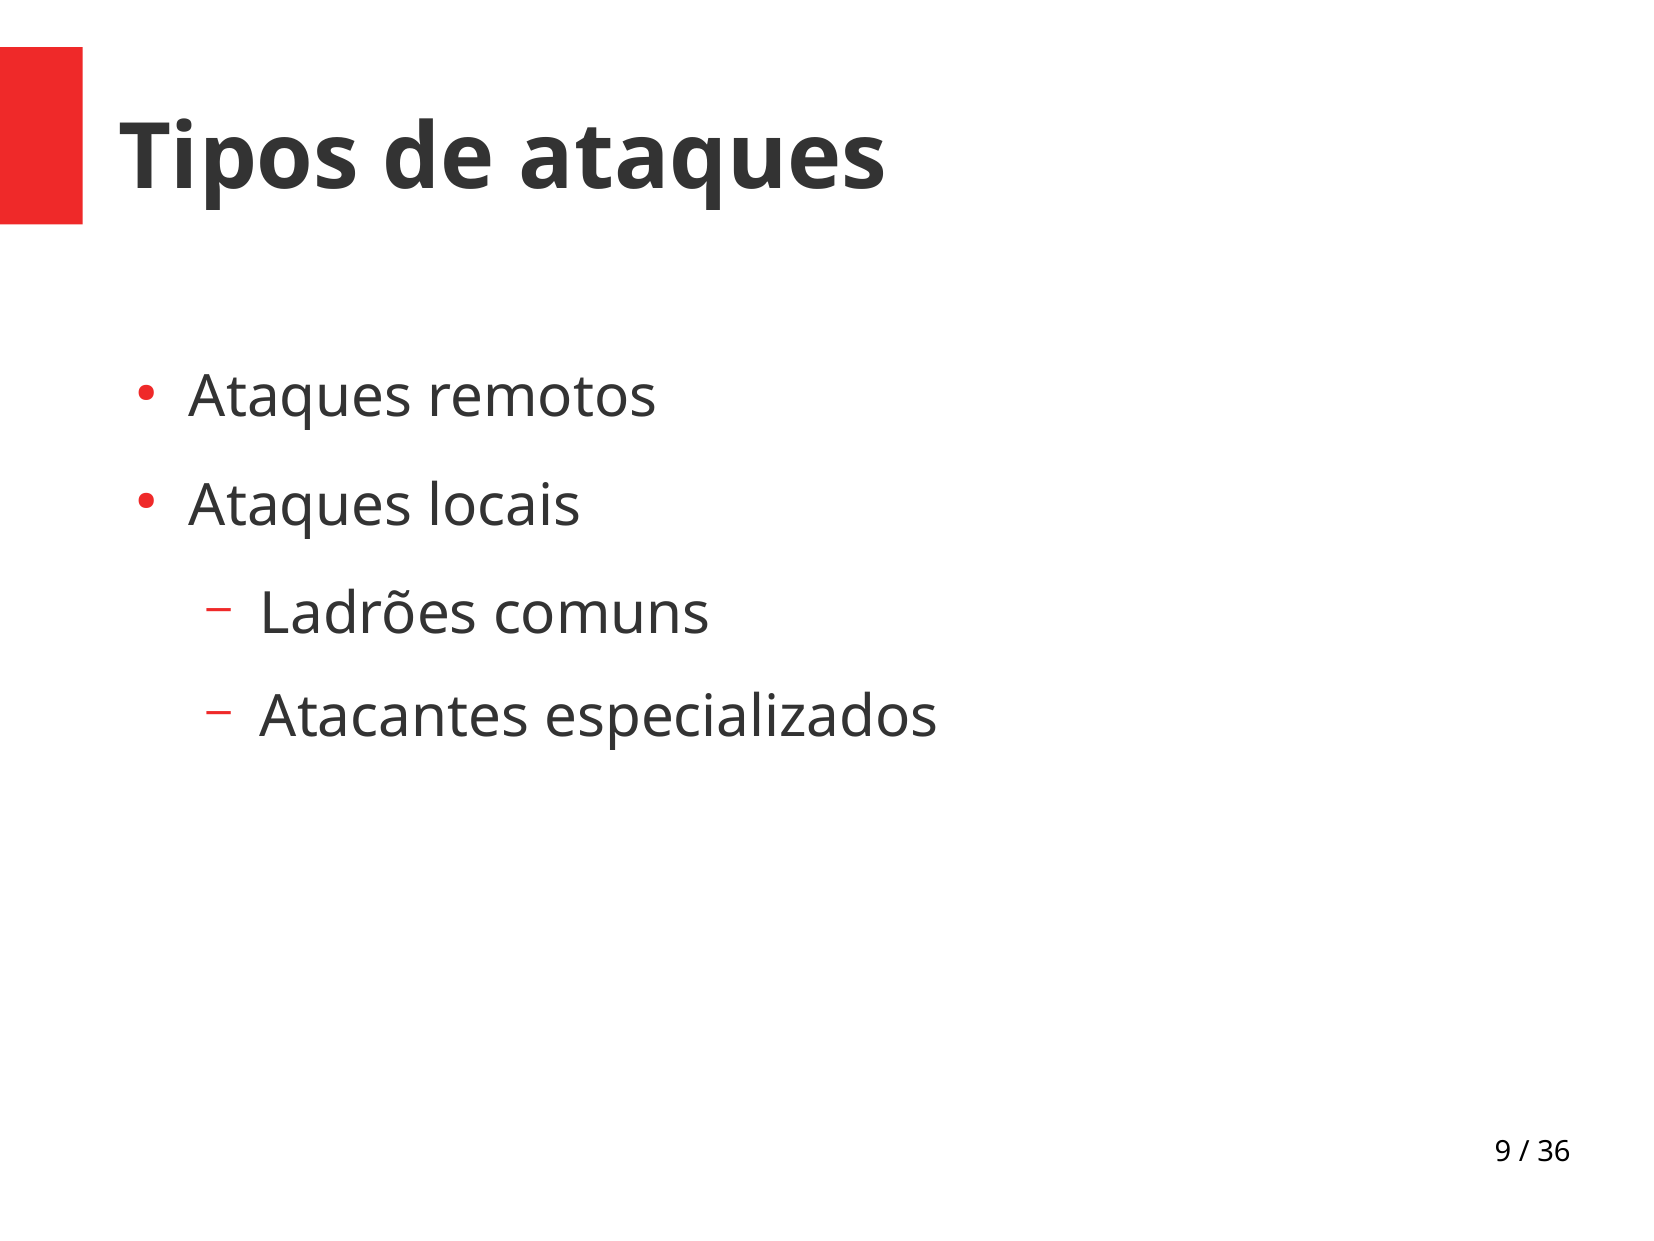

# Tipos de ataques
Ataques remotos
Ataques locais
Ladrões comuns
Atacantes especializados
9